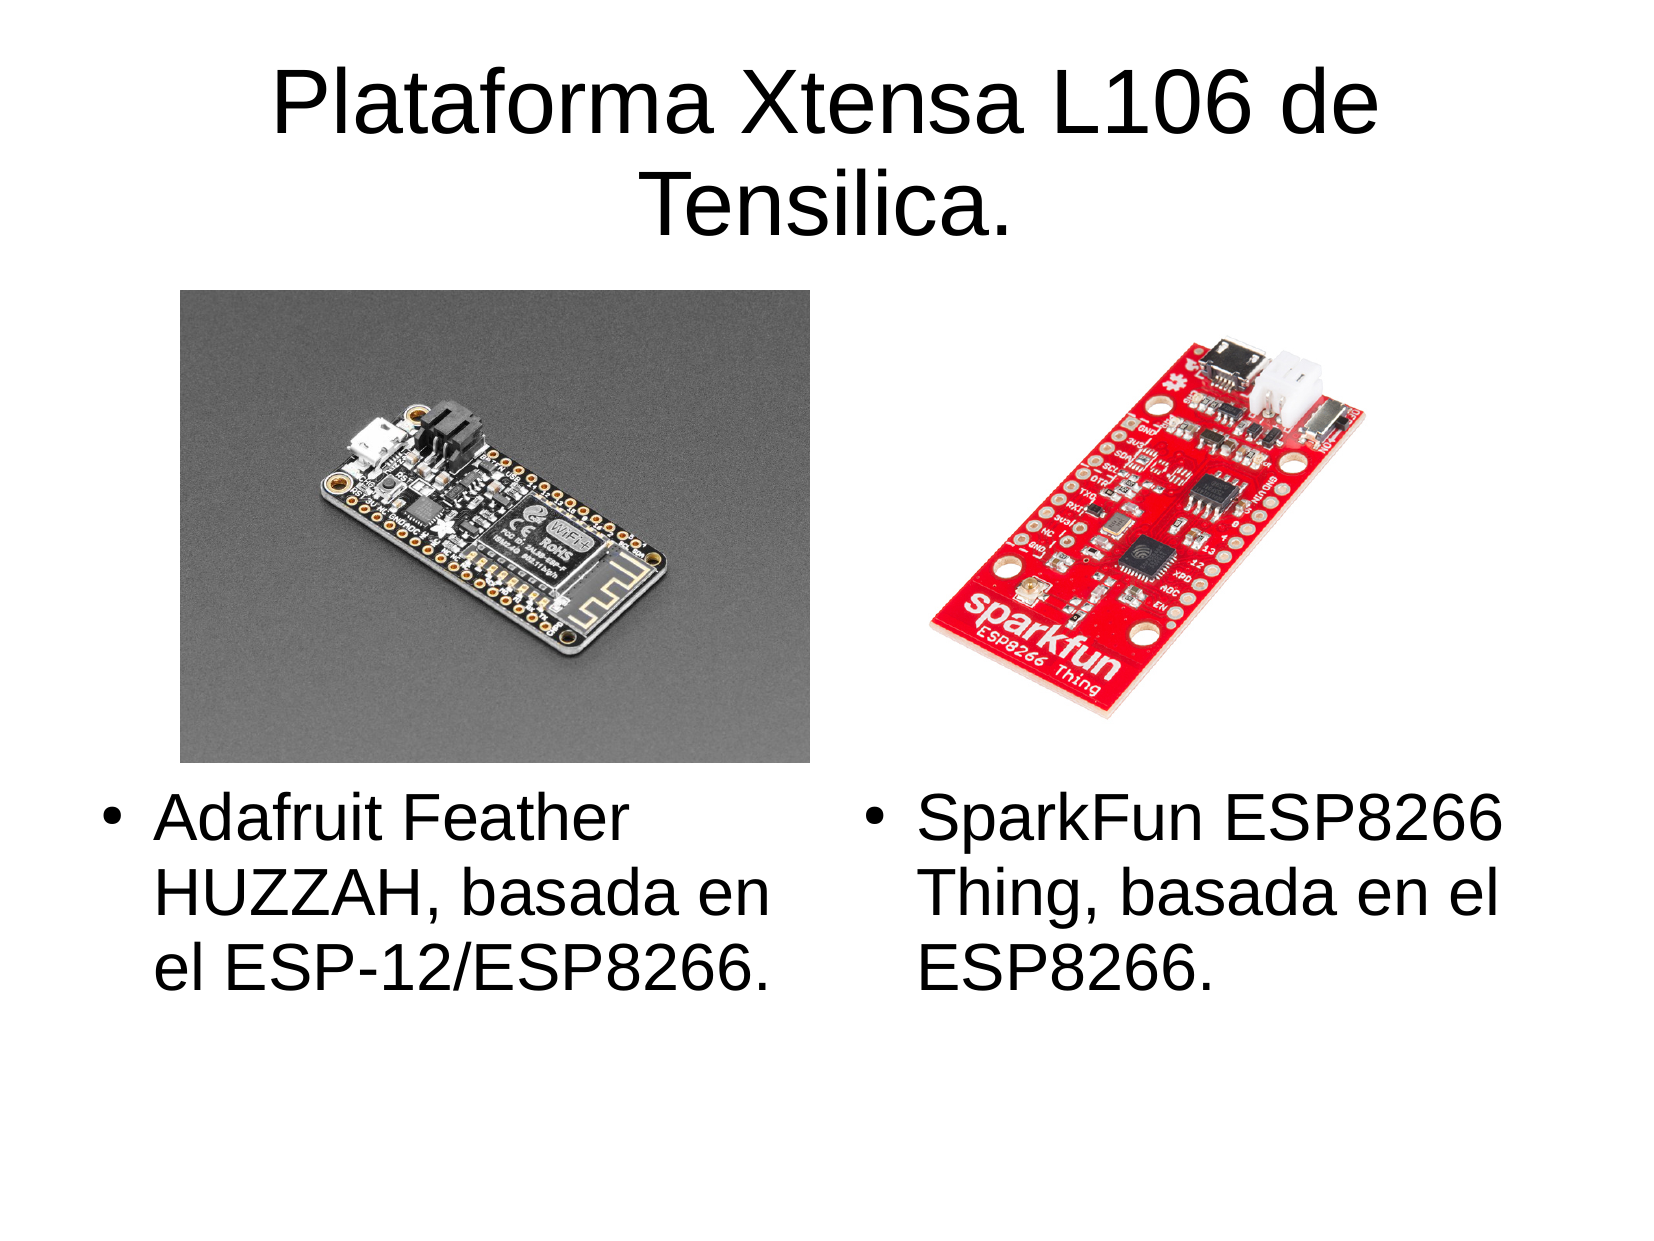

# Plataforma Xtensa L106 de Tensilica.
Adafruit Feather HUZZAH, basada en el ESP-12/ESP8266.
SparkFun ESP8266 Thing, basada en el ESP8266.